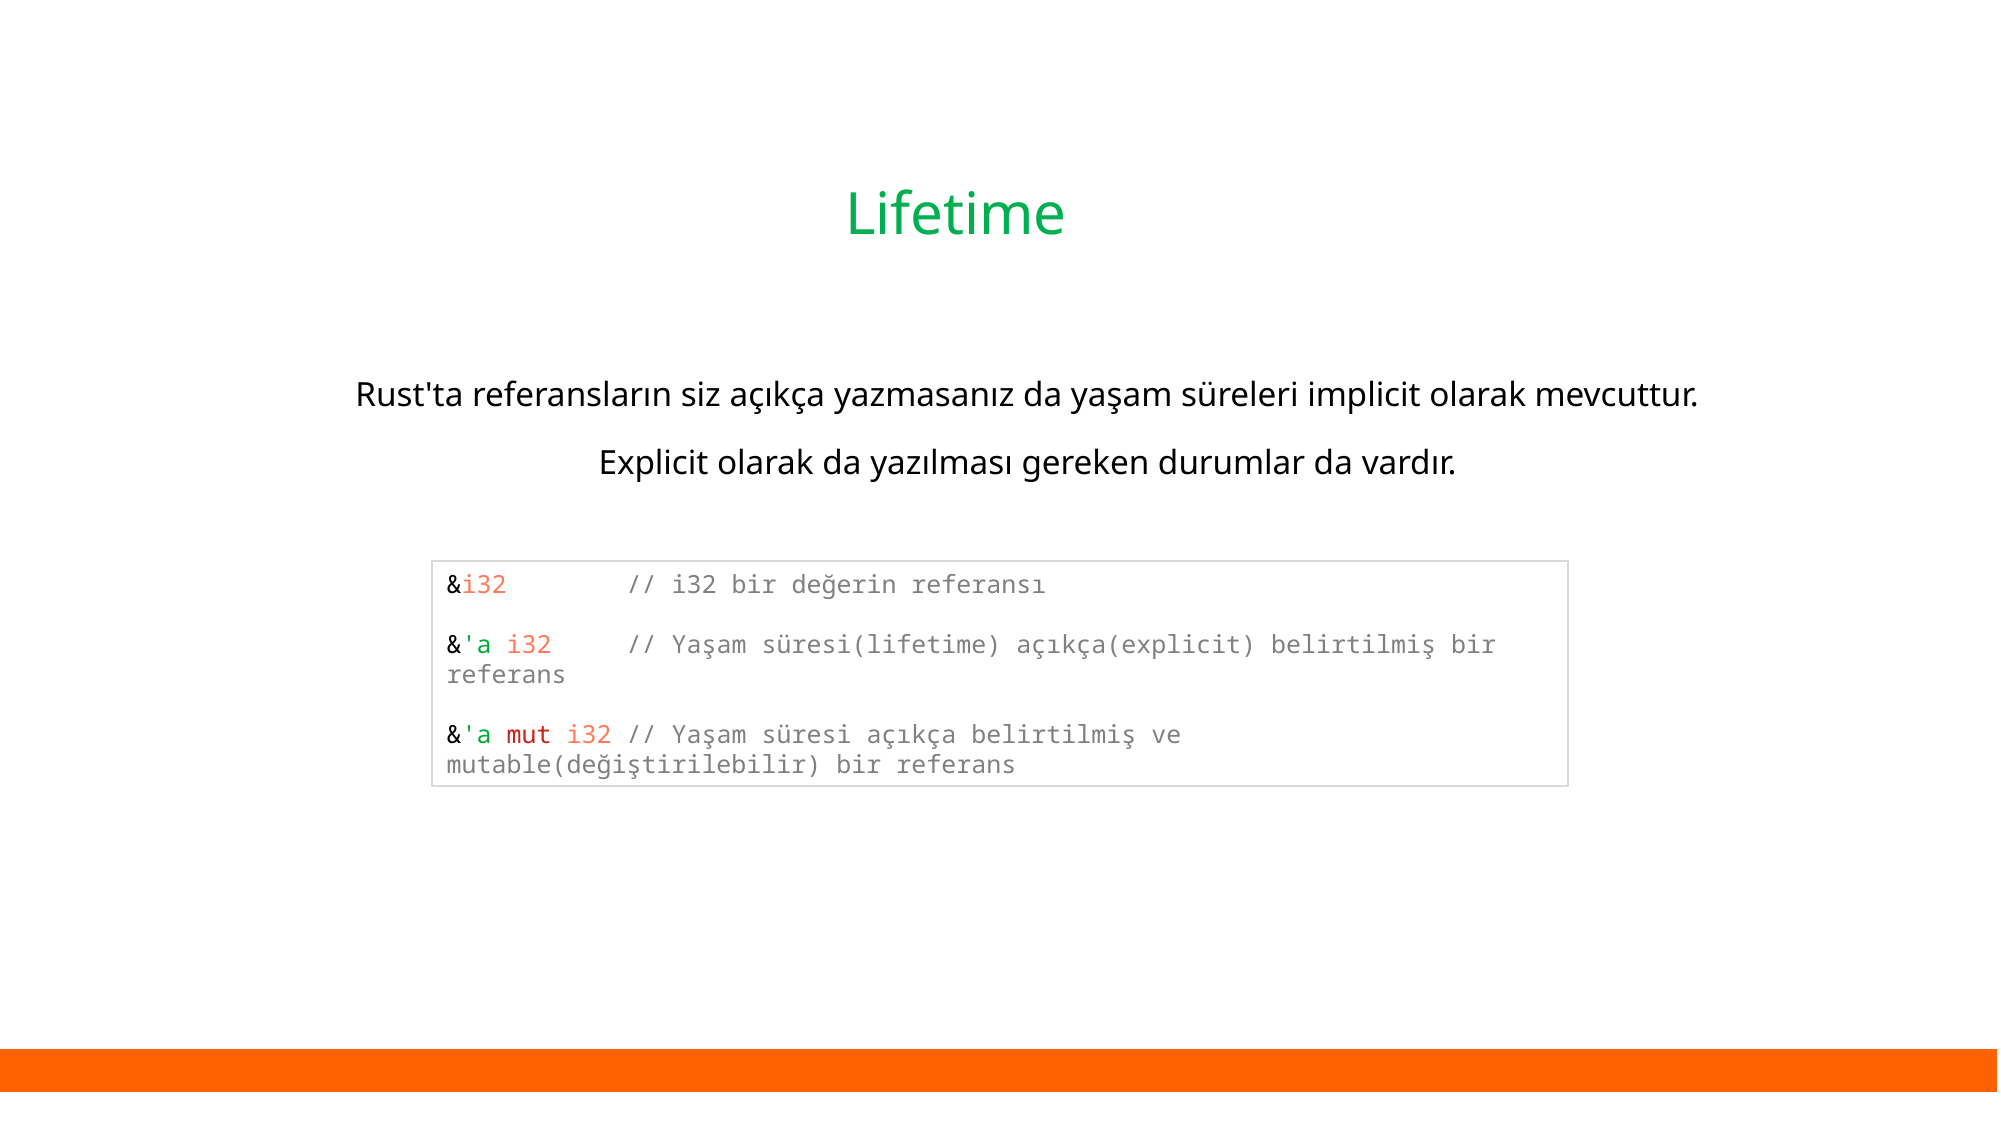

# Lifetime
Rust'ta referansların siz açıkça yazmasanız da yaşam süreleri implicit olarak mevcuttur.
Explicit olarak da yazılması gereken durumlar da vardır.
&i32 // i32 bir değerin referansı
&'a i32 // Yaşam süresi(lifetime) açıkça(explicit) belirtilmiş bir referans
&'a mut i32 // Yaşam süresi açıkça belirtilmiş ve mutable(değiştirilebilir) bir referans